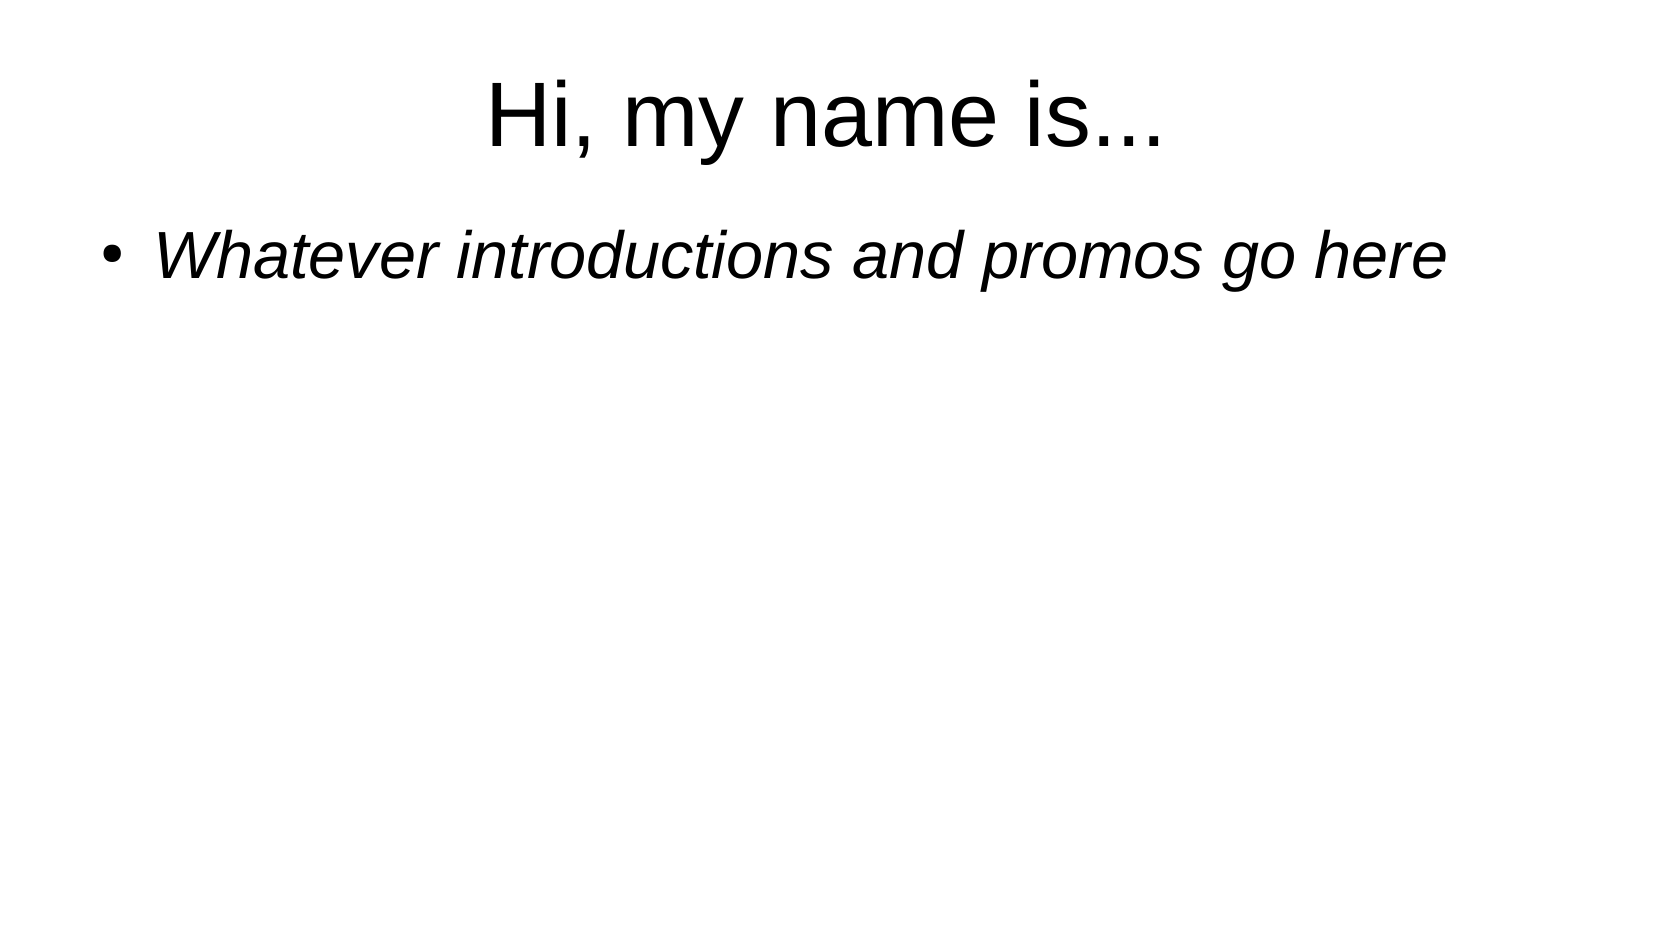

# Hi, my name is...
Whatever introductions and promos go here